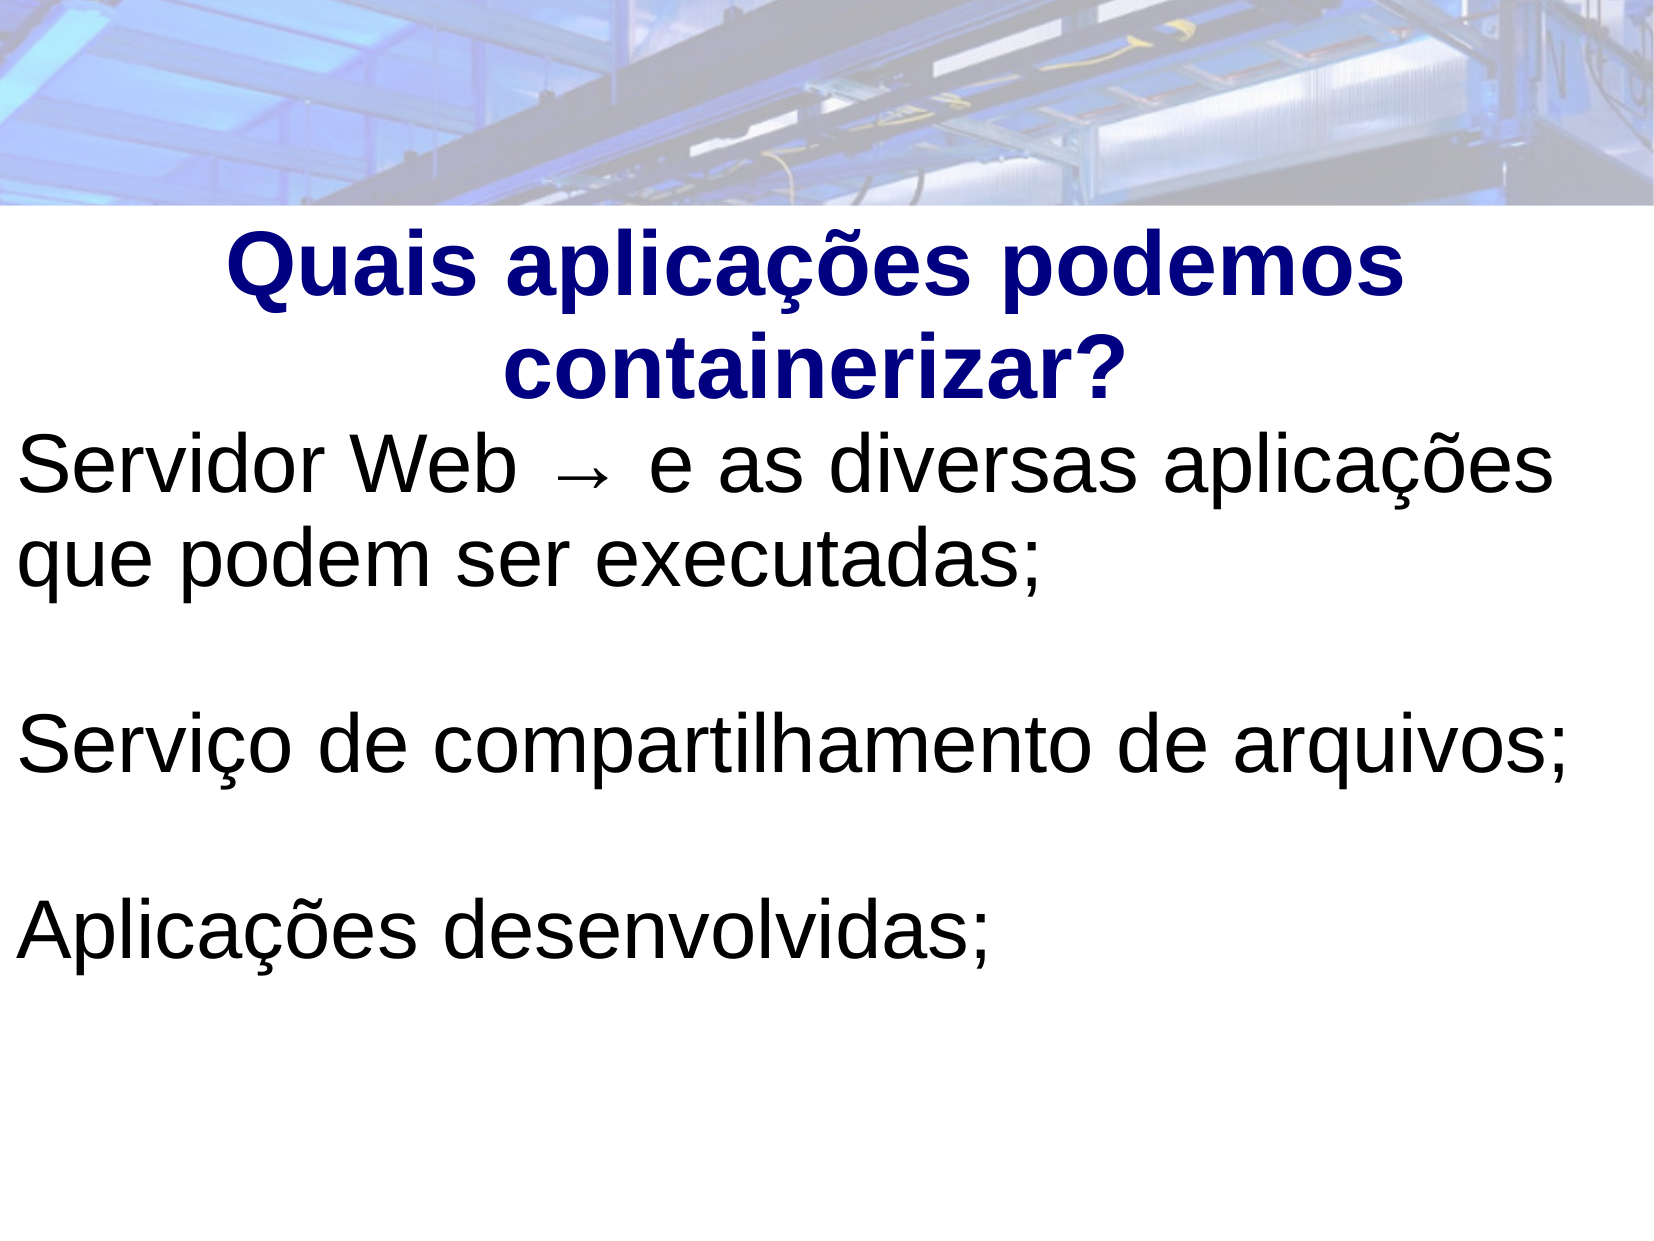

Quais aplicações podemos containerizar?
Servidor Web → e as diversas aplicações que podem ser executadas;
Serviço de compartilhamento de arquivos;
Aplicações desenvolvidas;